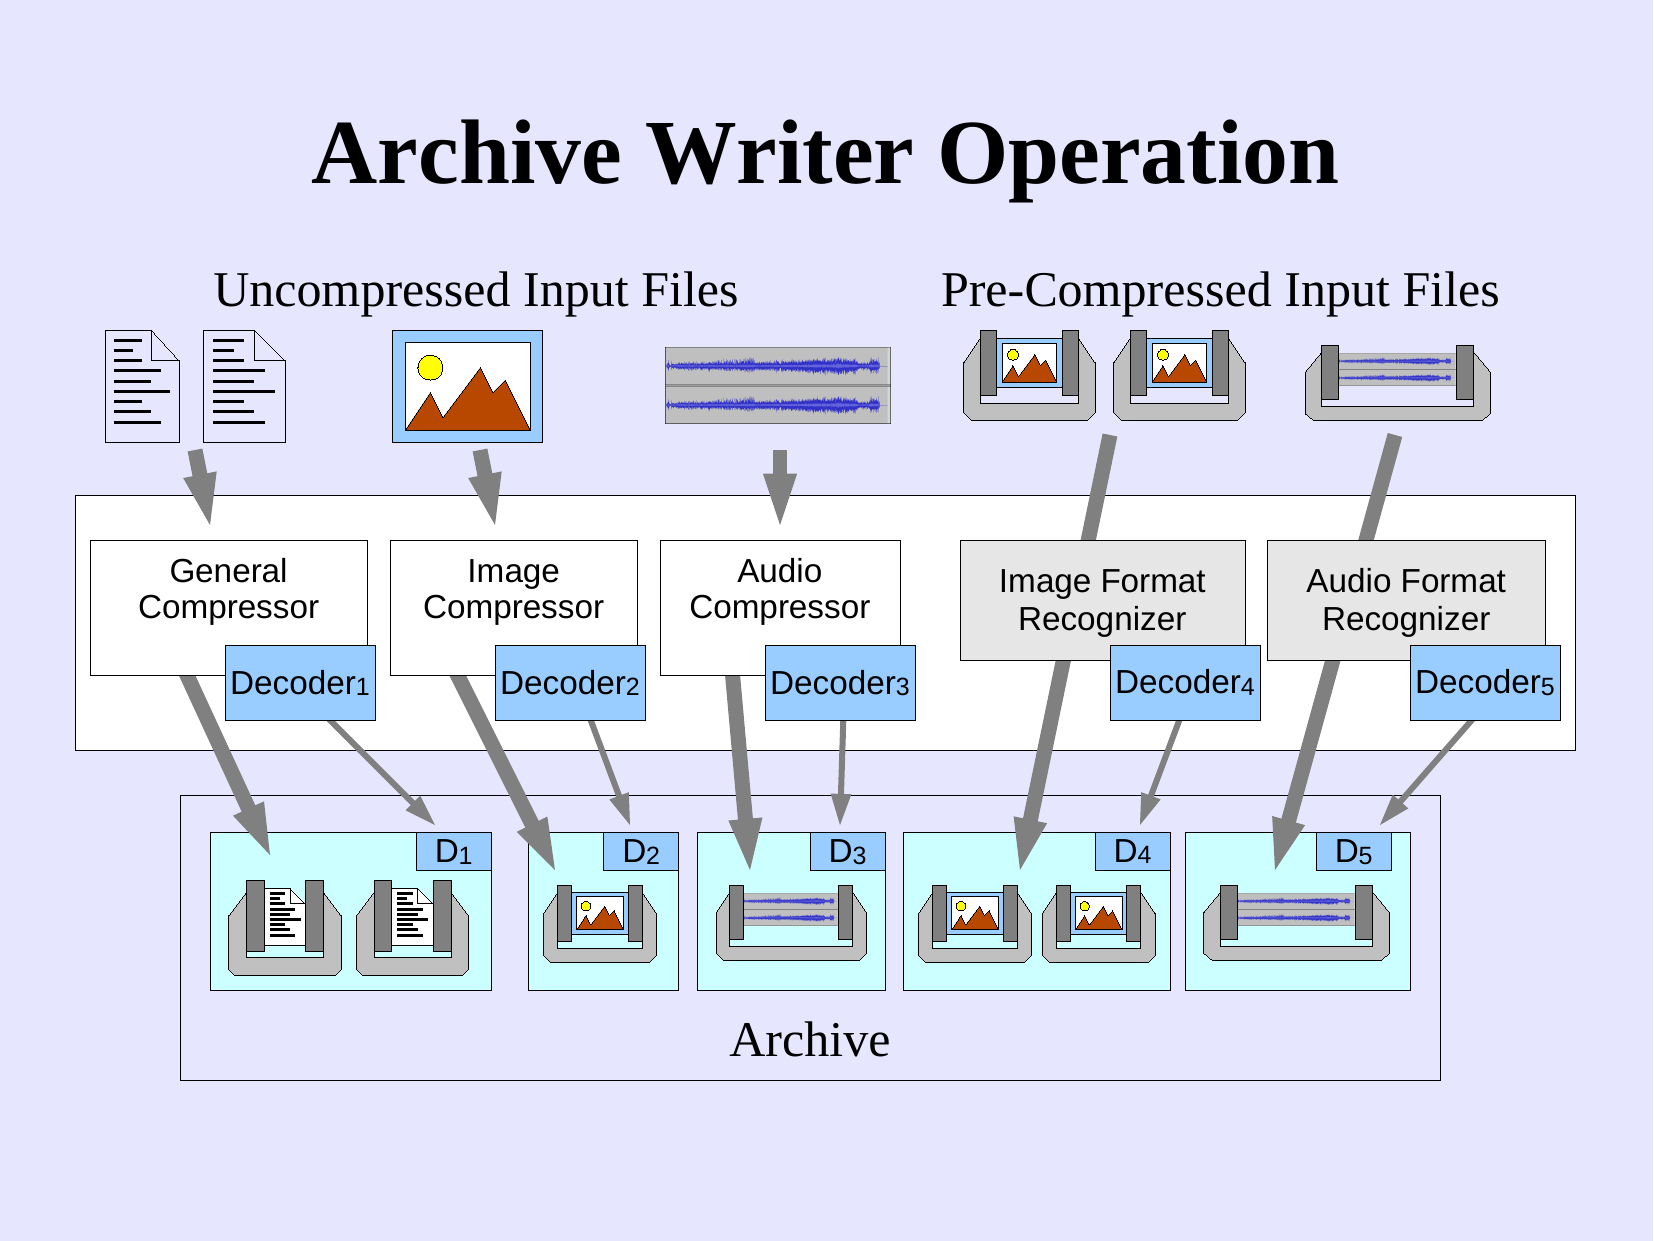

# Archive Writer Operation
Uncompressed Input Files
Pre-Compressed Input Files
General
Compressor
Image
Compressor
Audio
Compressor
Image Format
Recognizer
Audio Format
Recognizer
Decoder4
Decoder5
Decoder1
Decoder2
Decoder3
D4
D5
D1
D2
D3
Archive